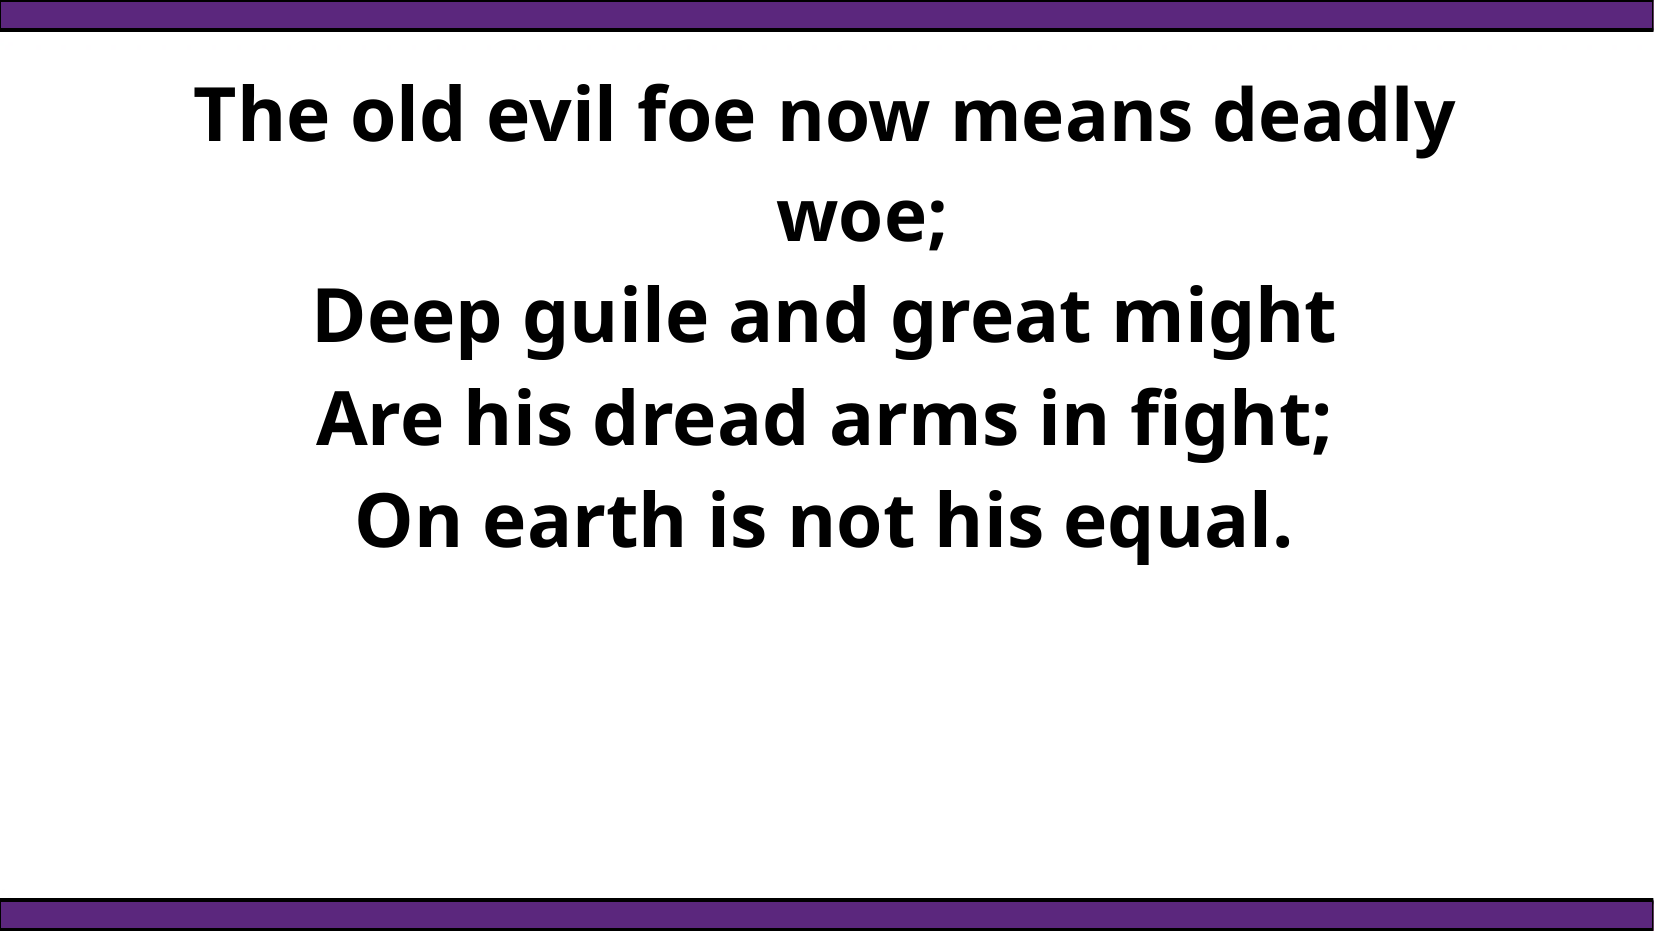

The old evil foe now means deadly woe;
Deep guile and great might
Are his dread arms in fight;
On earth is not his equal.